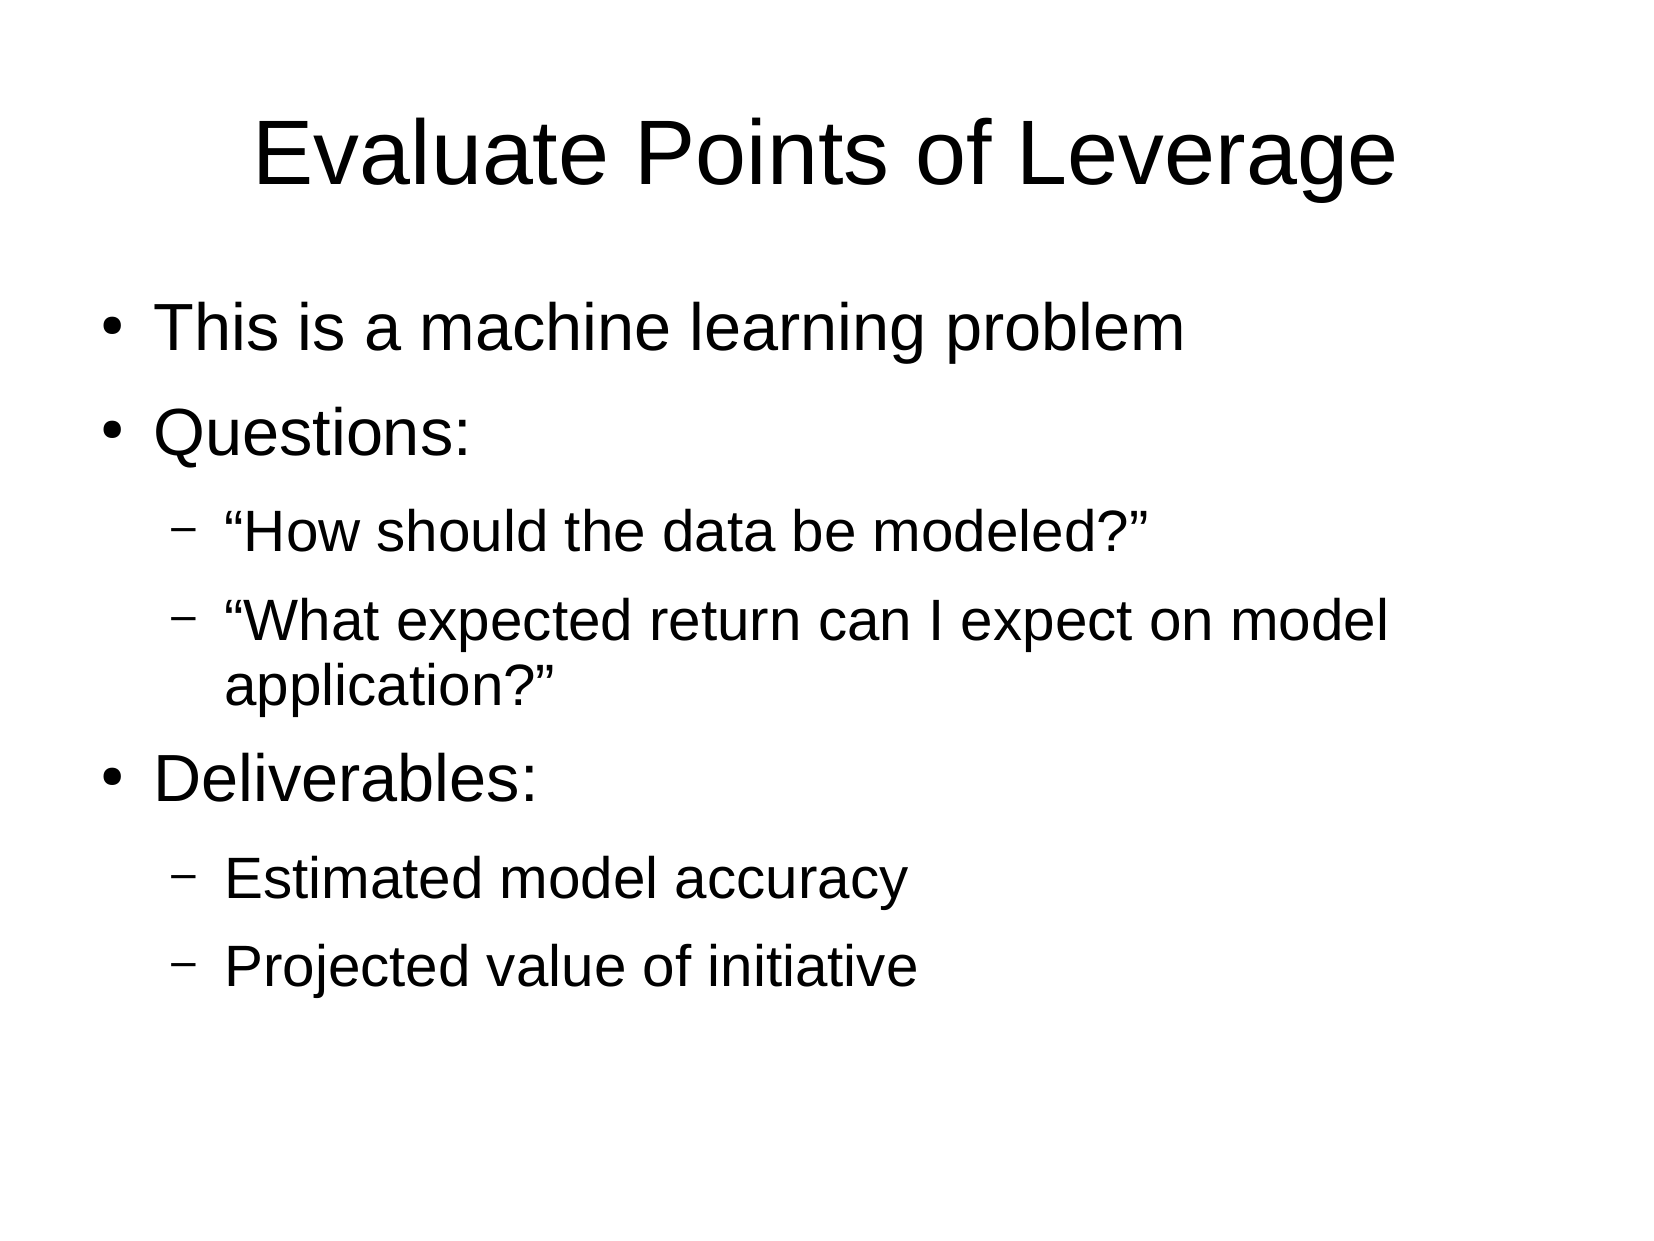

# Evaluate Points of Leverage
This is a machine learning problem
Questions:
“How should the data be modeled?”
“What expected return can I expect on model application?”
Deliverables:
Estimated model accuracy
Projected value of initiative